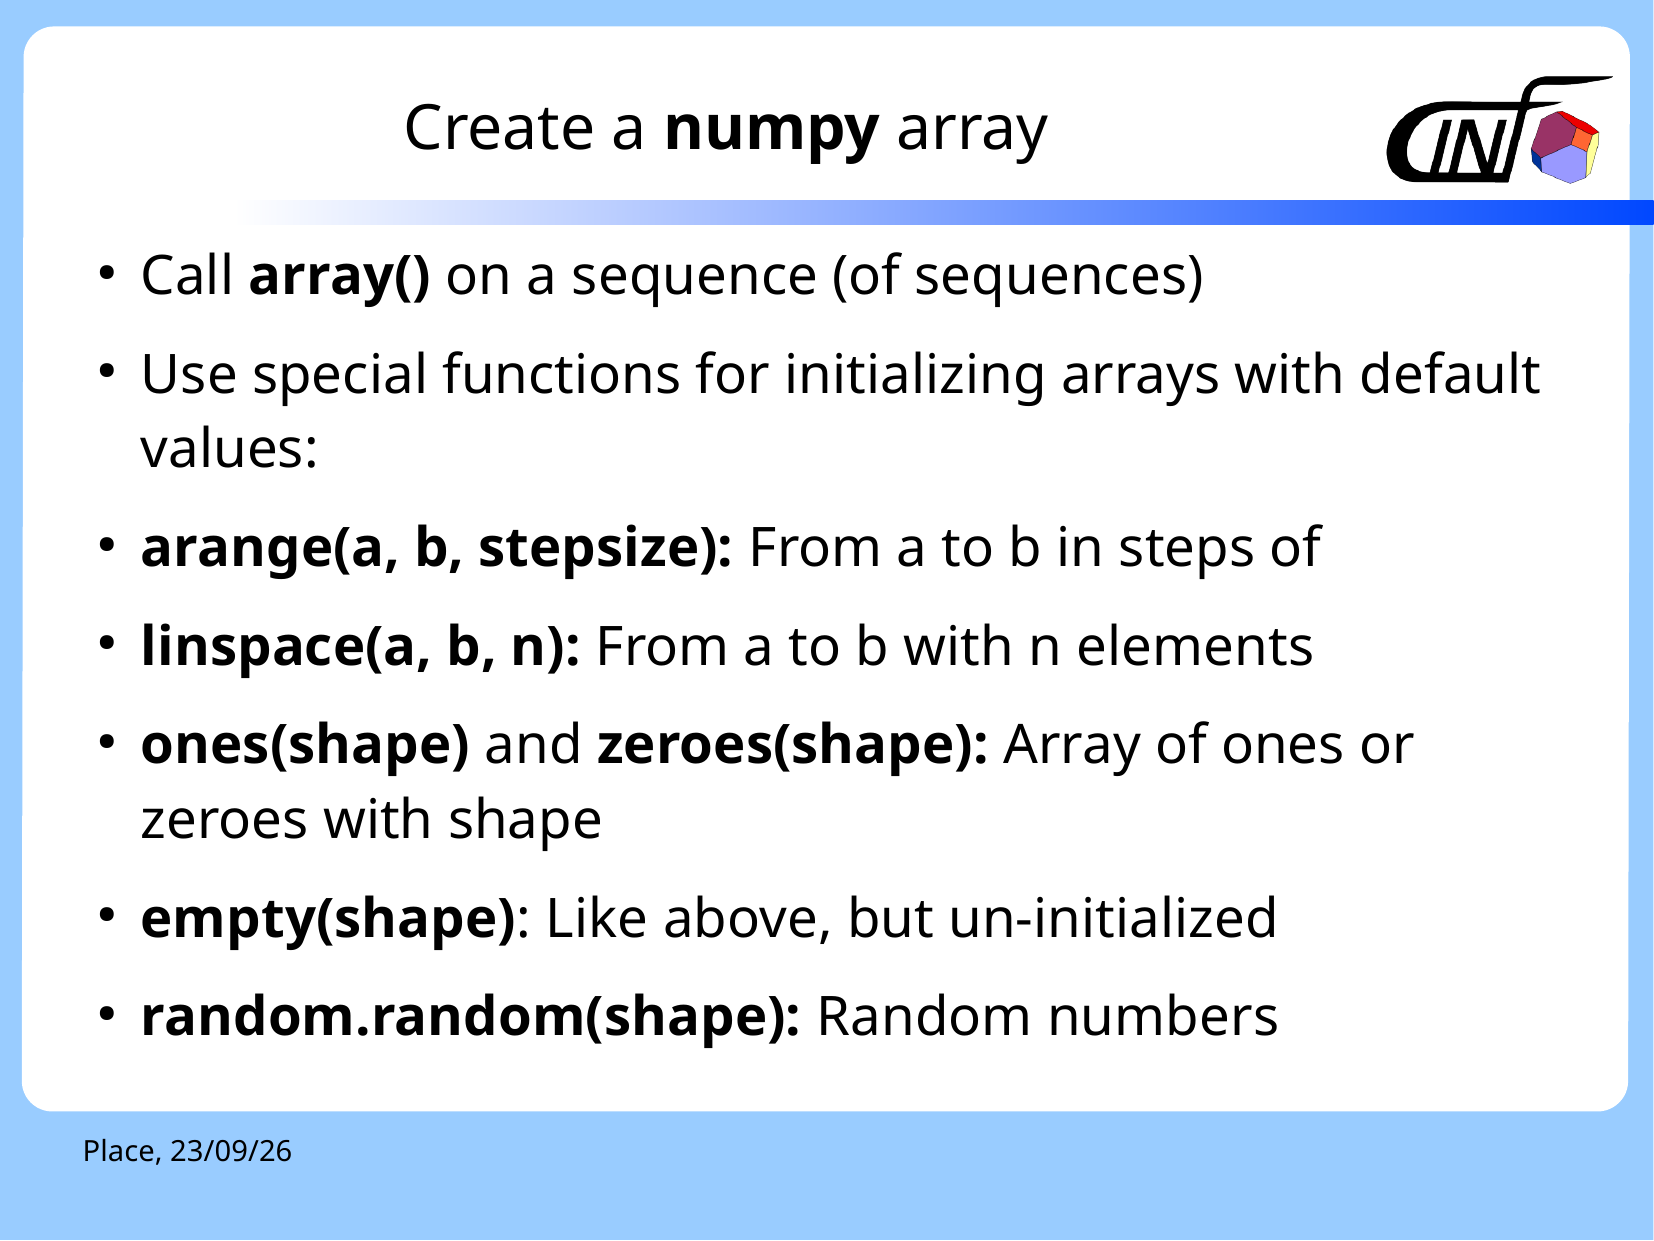

# Create a numpy array
Call array() on a sequence (of sequences)
Use special functions for initializing arrays with default values:
arange(a, b, stepsize): From a to b in steps of
linspace(a, b, n): From a to b with n elements
ones(shape) and zeroes(shape): Array of ones or zeroes with shape
empty(shape): Like above, but un-initialized
random.random(shape): Random numbers